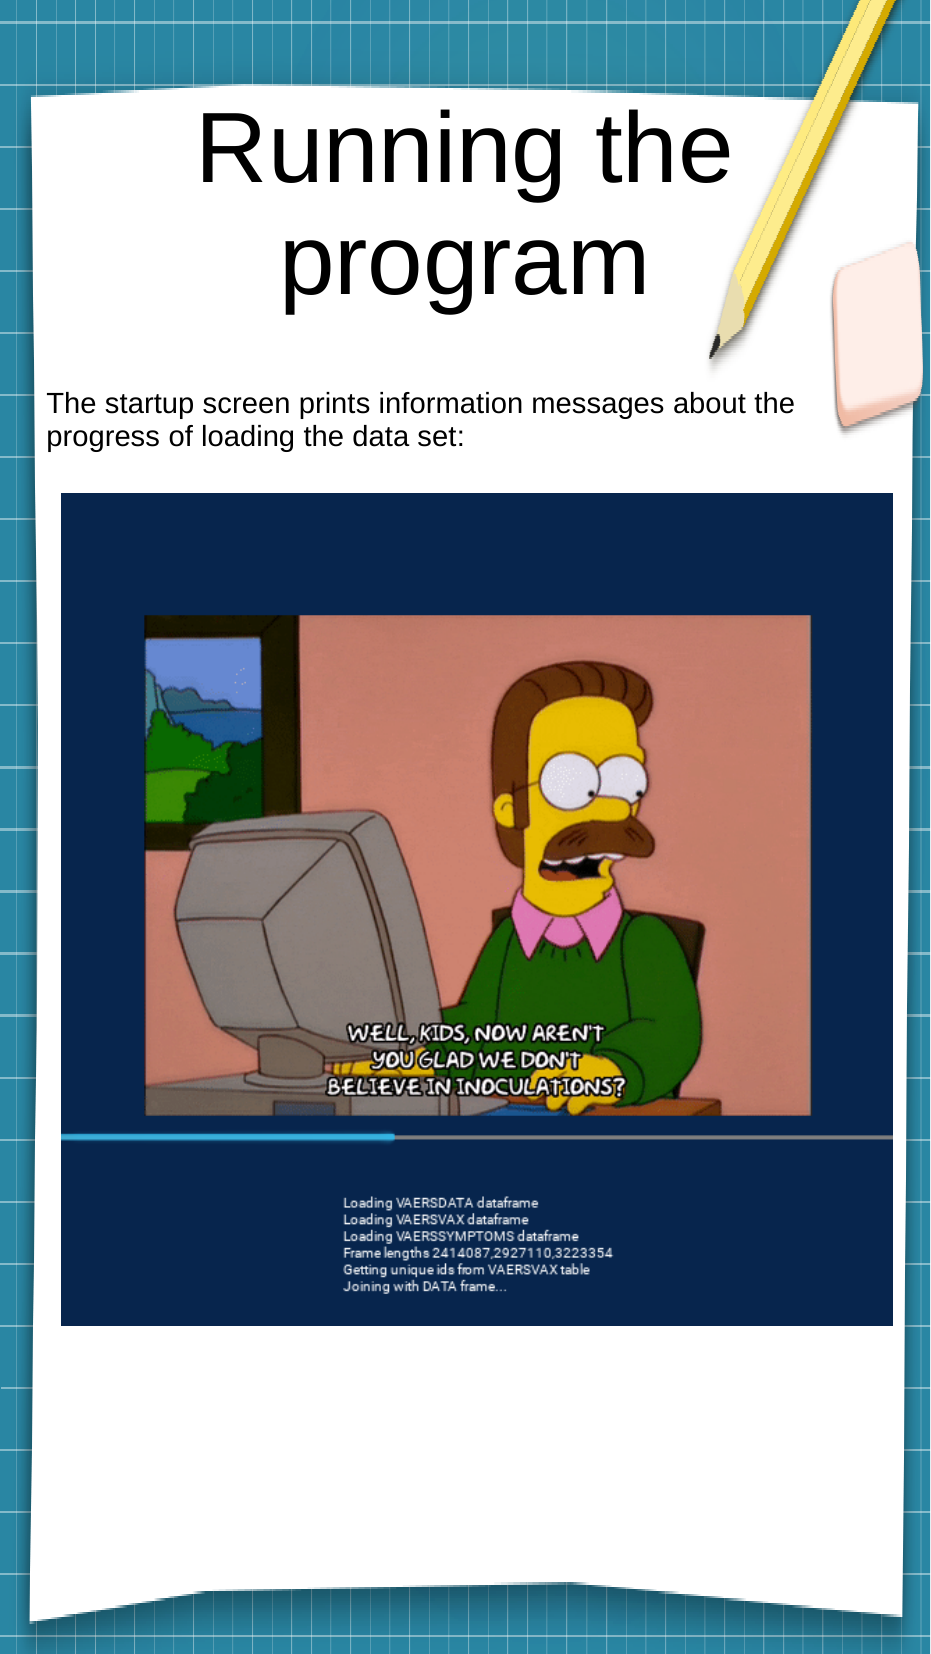

# Running the program
The startup screen prints information messages about the progress of loading the data set: